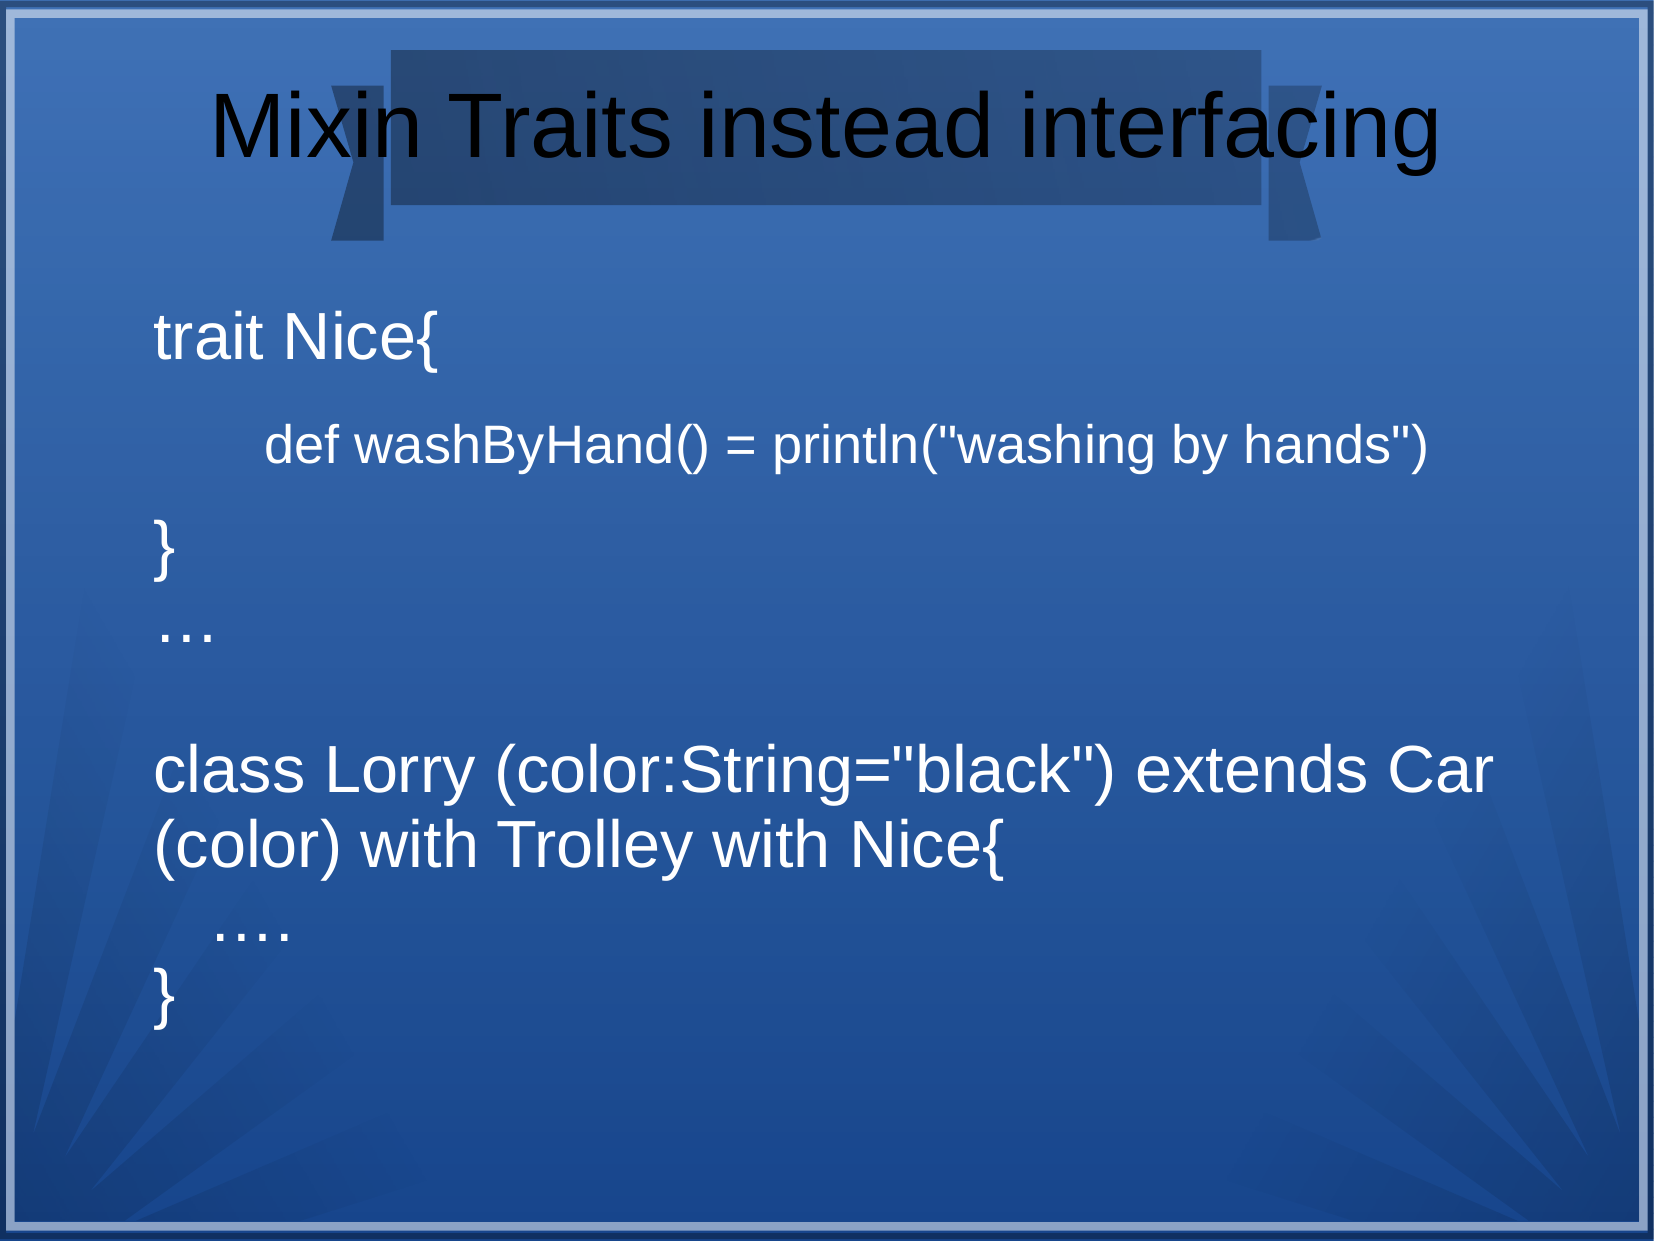

# Mixin Traits instead interfacing
trait Nice{
 def washByHand() = println("washing by hands")
}
…
class Lorry (color:String="black") extends Car (color) with Trolley with Nice{
 ….
}